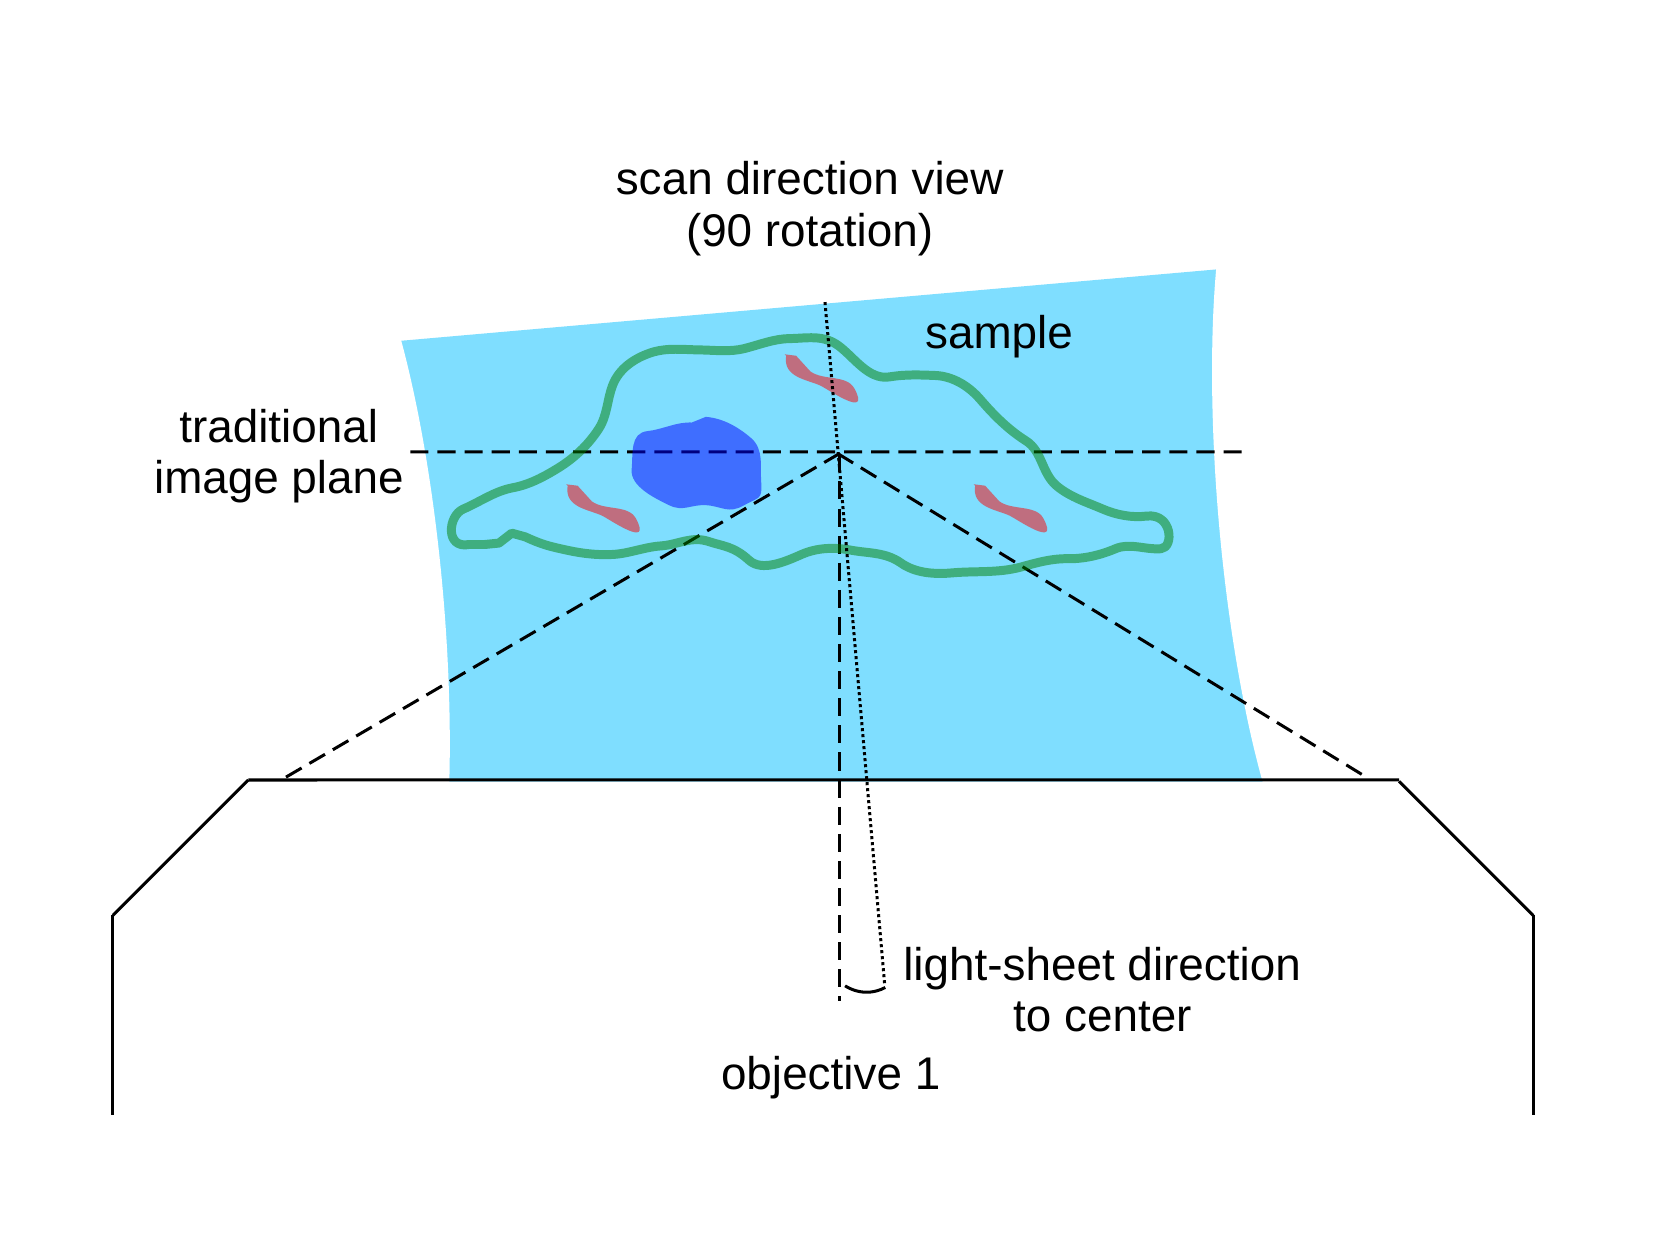

scan direction view (90 rotation)
sample
traditional image plane
light-sheet direction to center
objective 1